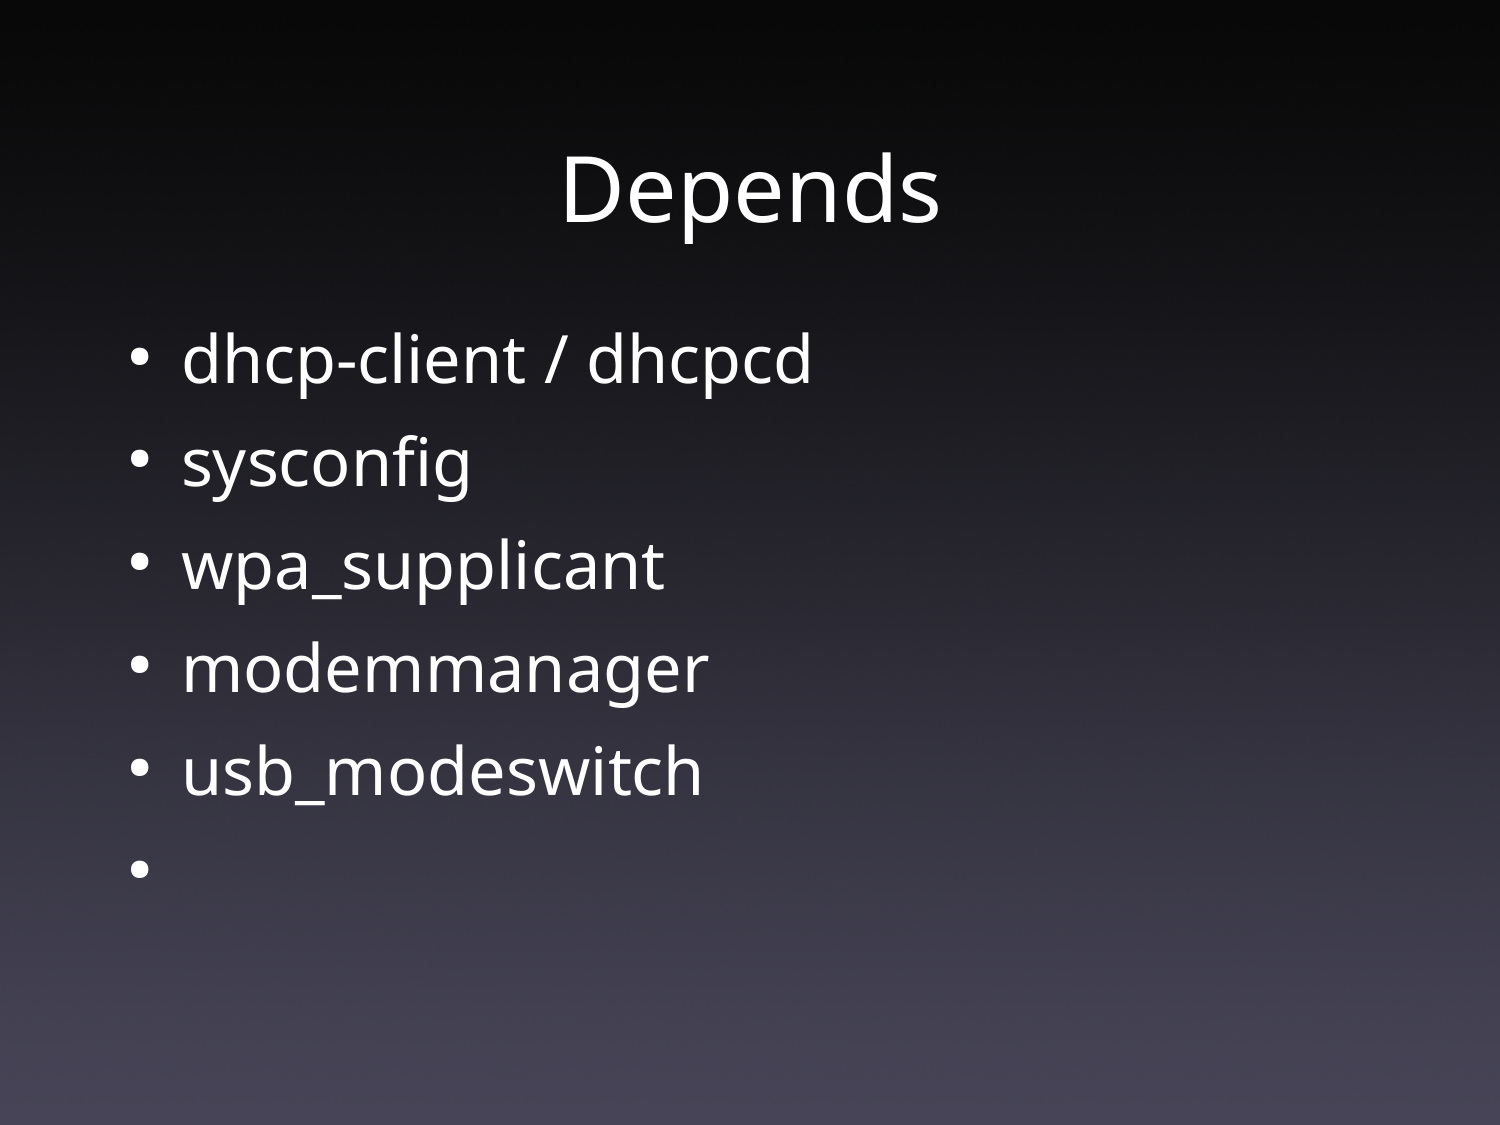

# Depends
dhcp-client / dhcpcd
sysconfig
wpa_supplicant
modemmanager
usb_modeswitch